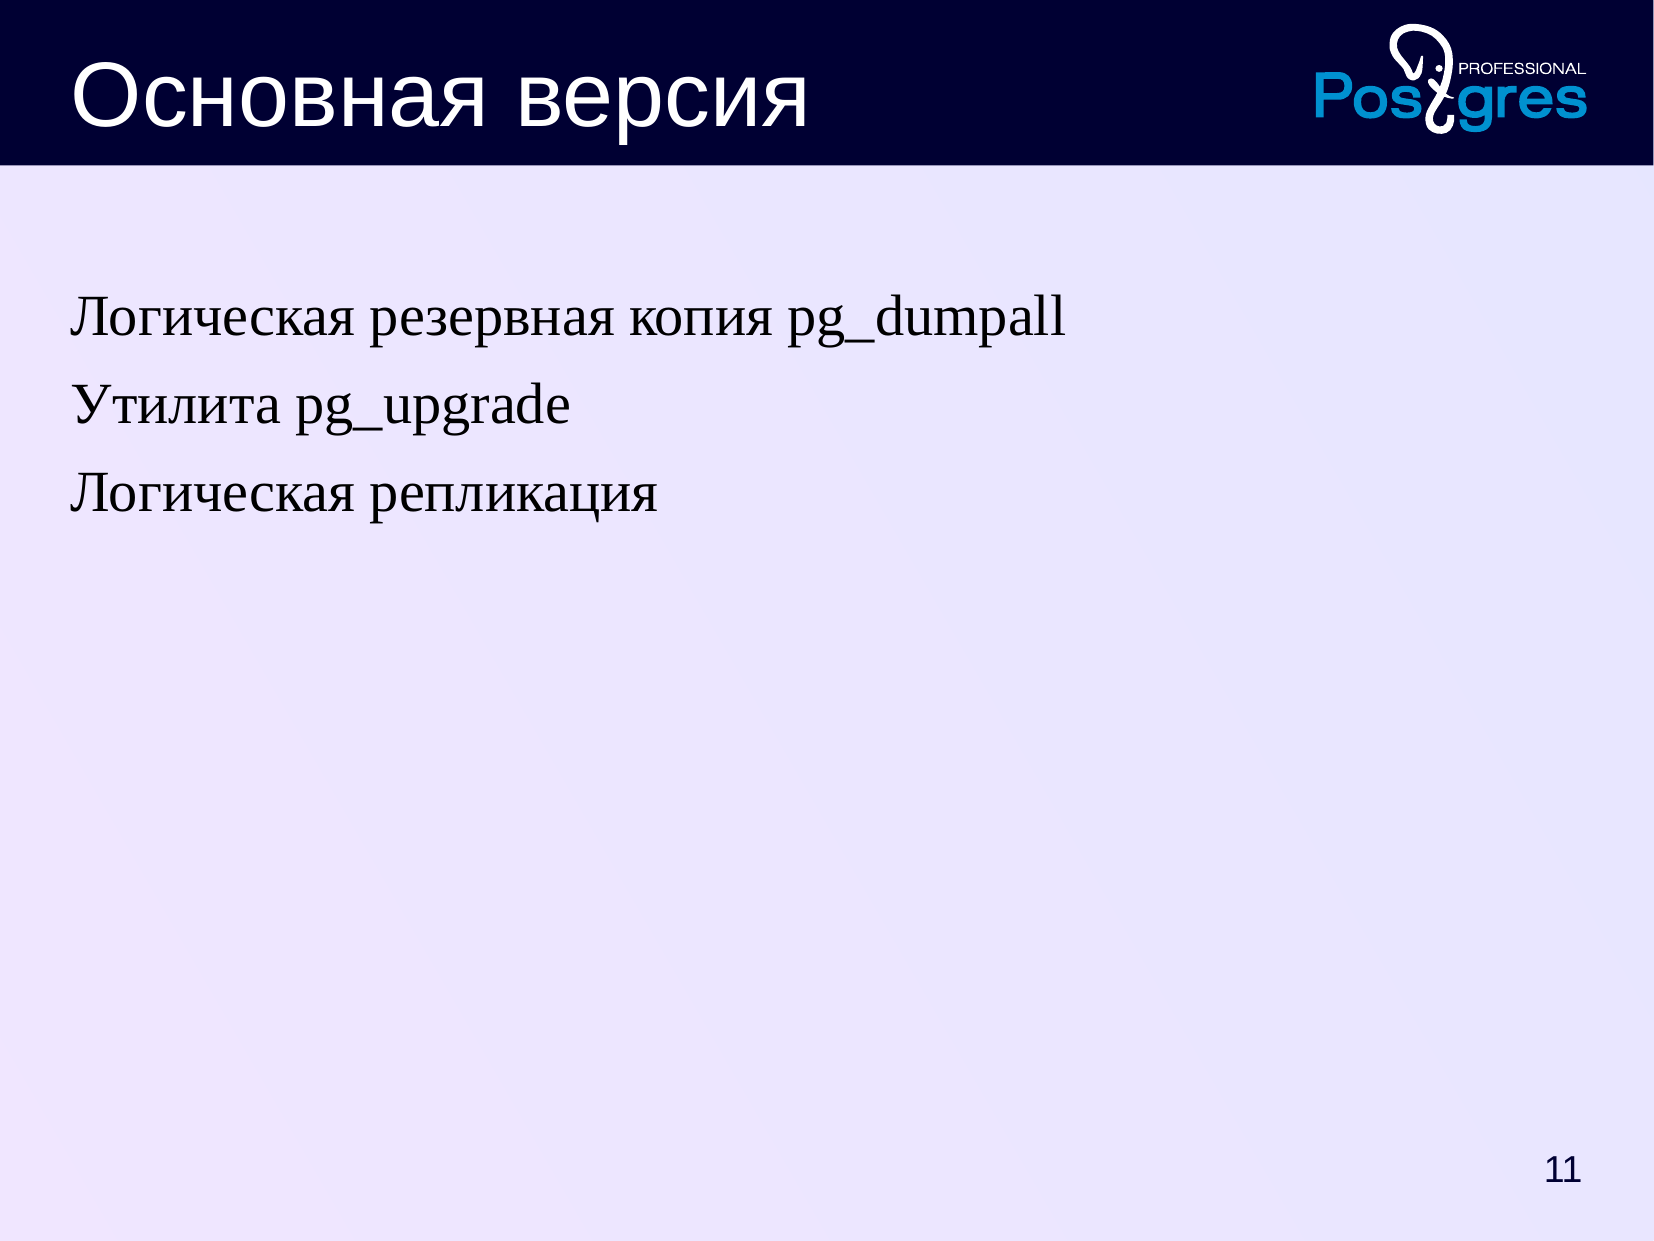

# Основная версия
Логическая резервная копия pg_dumpall
Утилита pg_upgrade
Логическая репликация